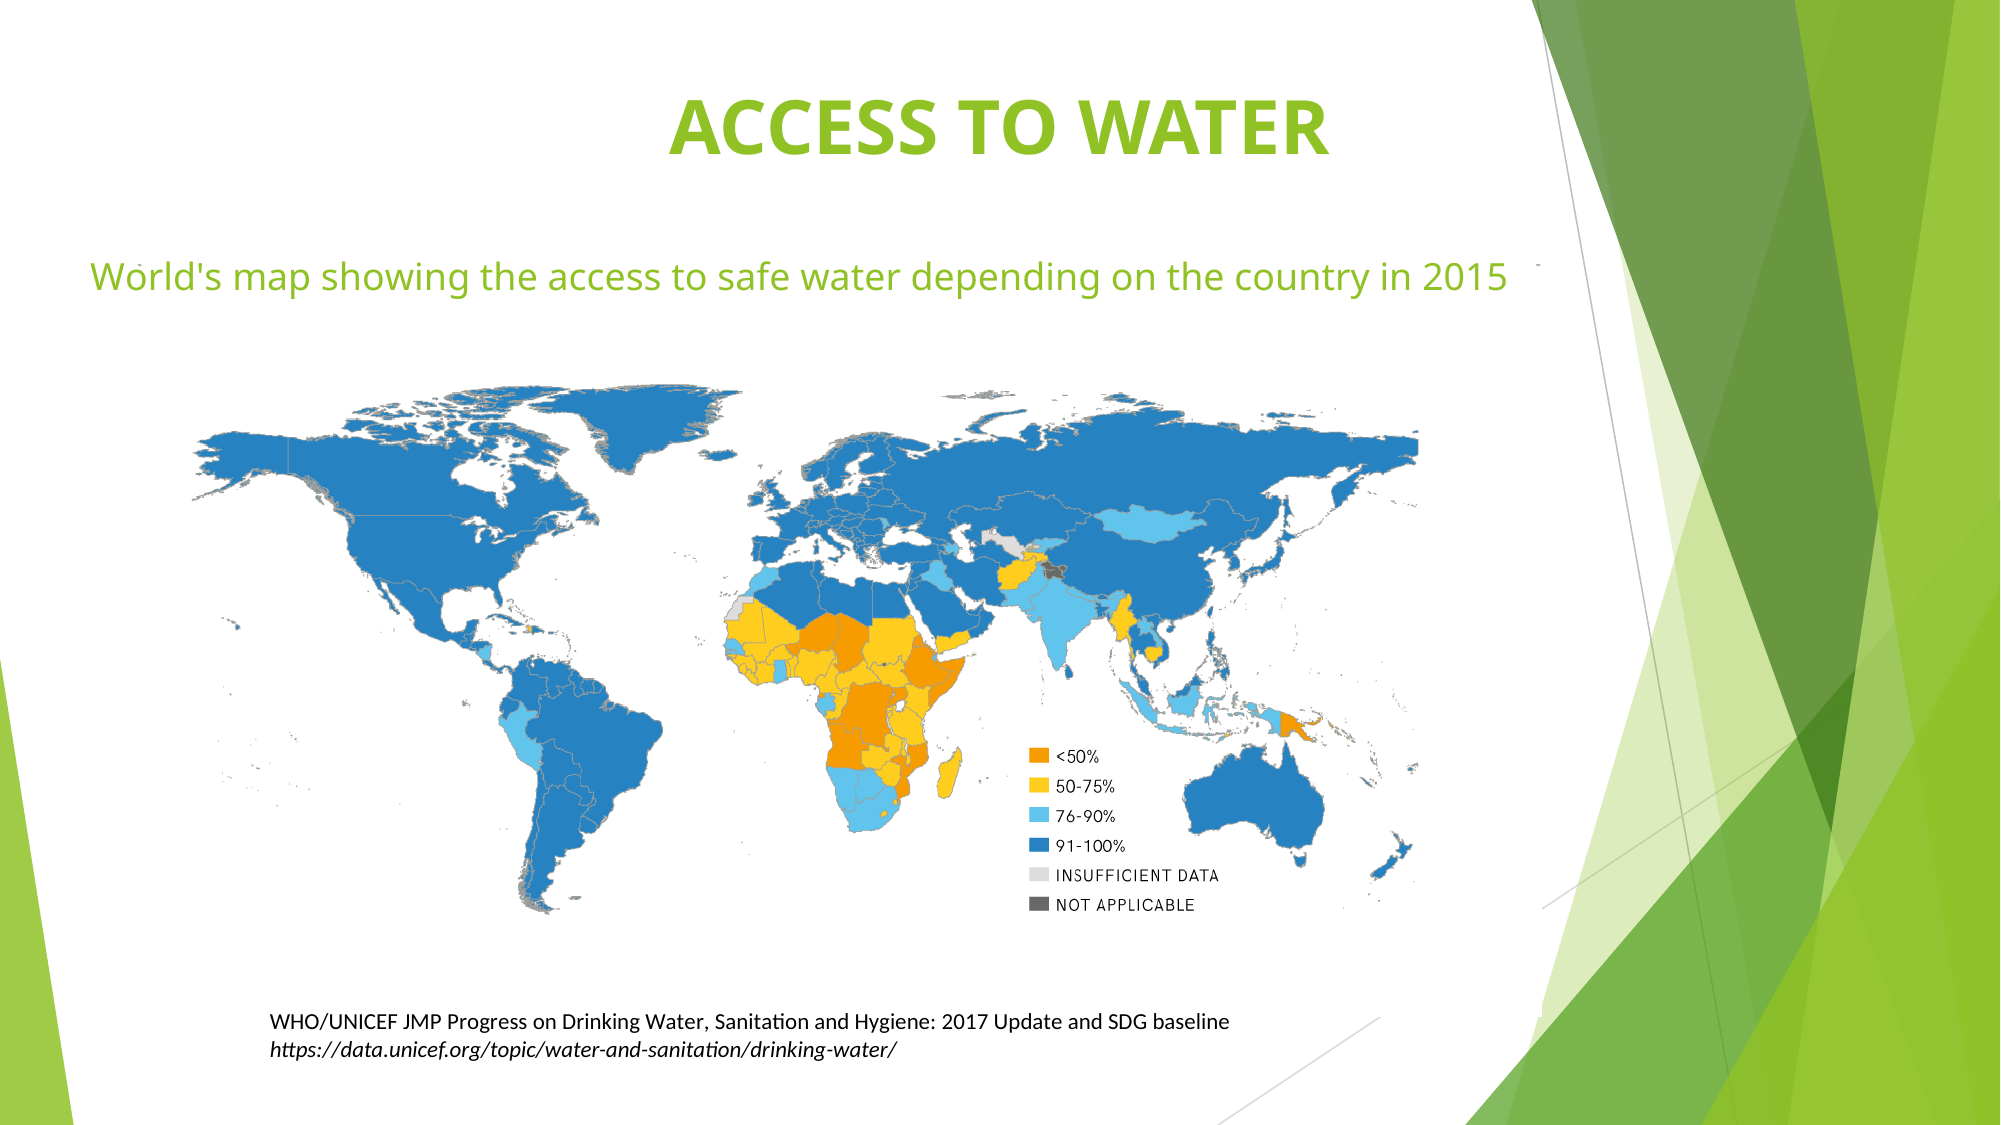

# ACCESS TO WATER
World's map showing the access to safe water depending on the country in 2015
WHO/UNICEF JMP Progress on Drinking Water, Sanitation and Hygiene: 2017 Update and SDG baseline
https://data.unicef.org/topic/water-and-sanitation/drinking-water/